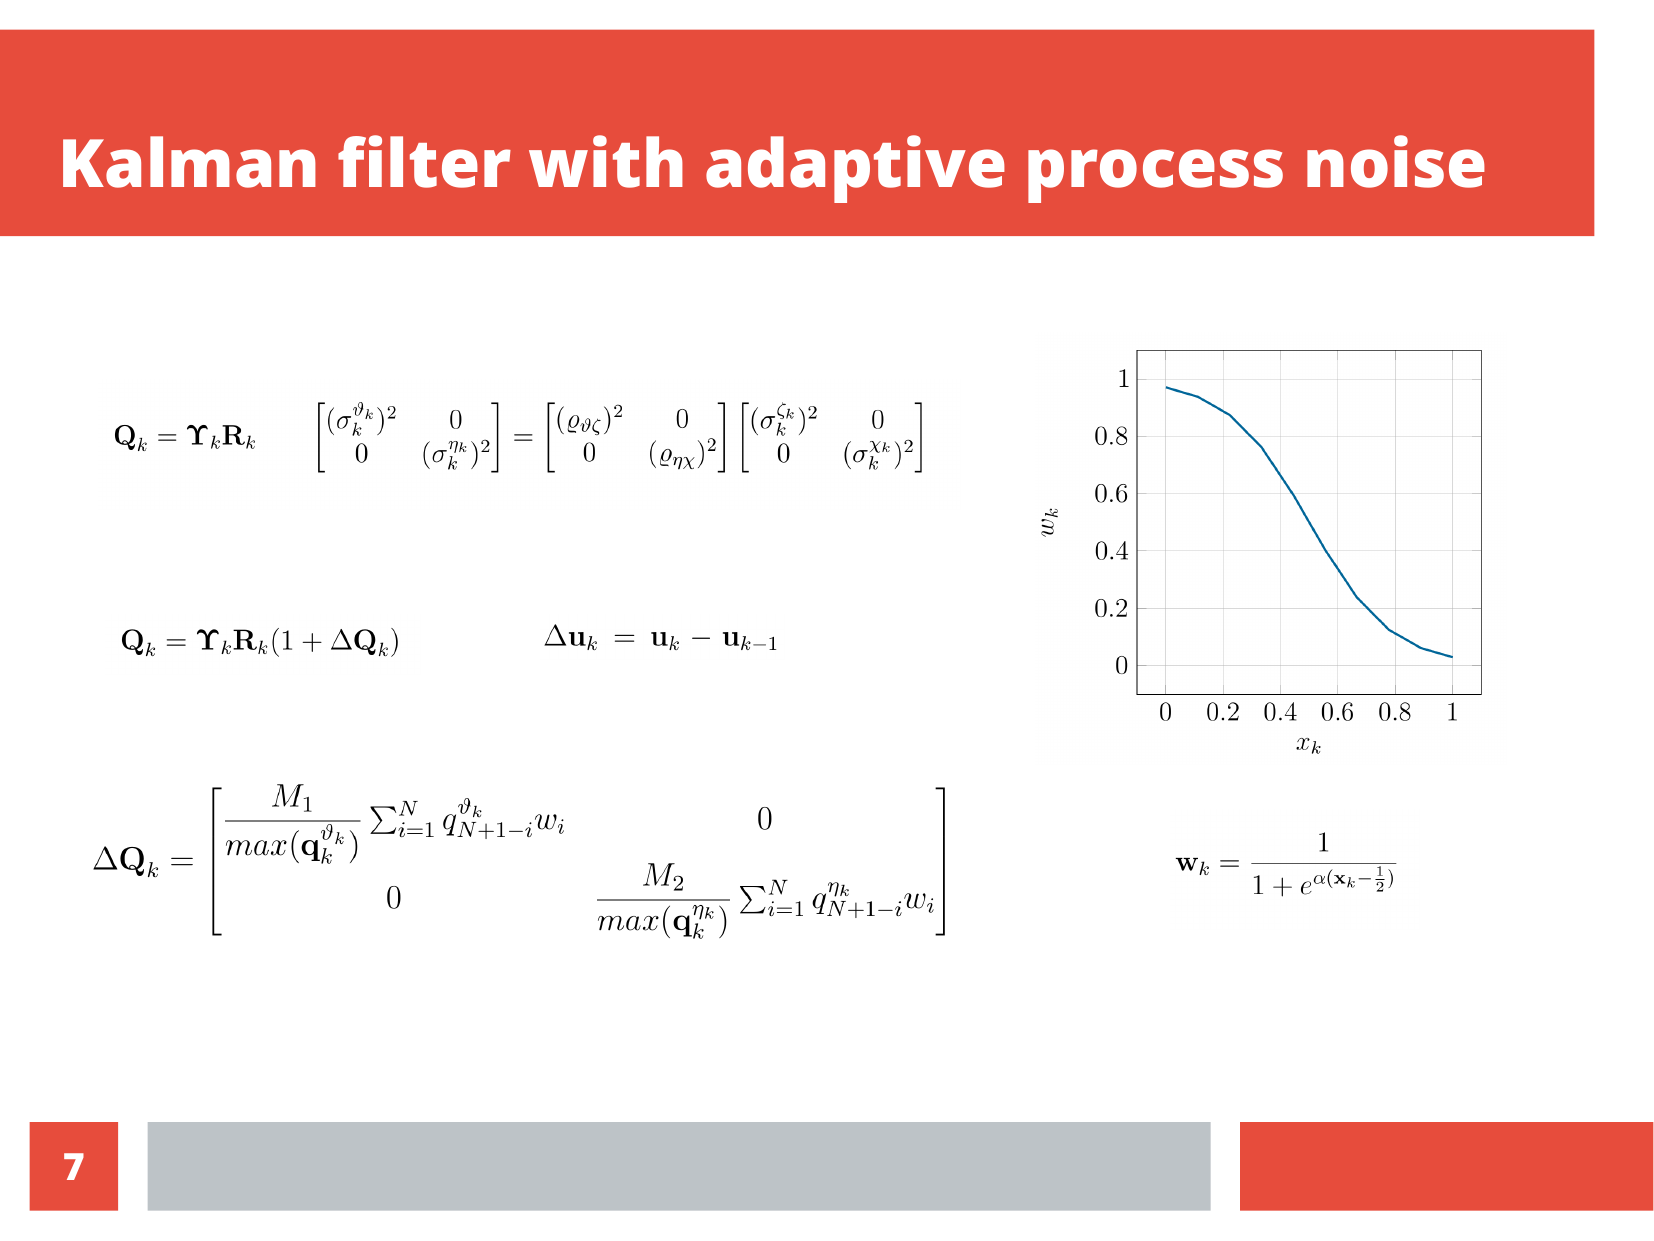

# Kalman filter with adaptive process noise
7